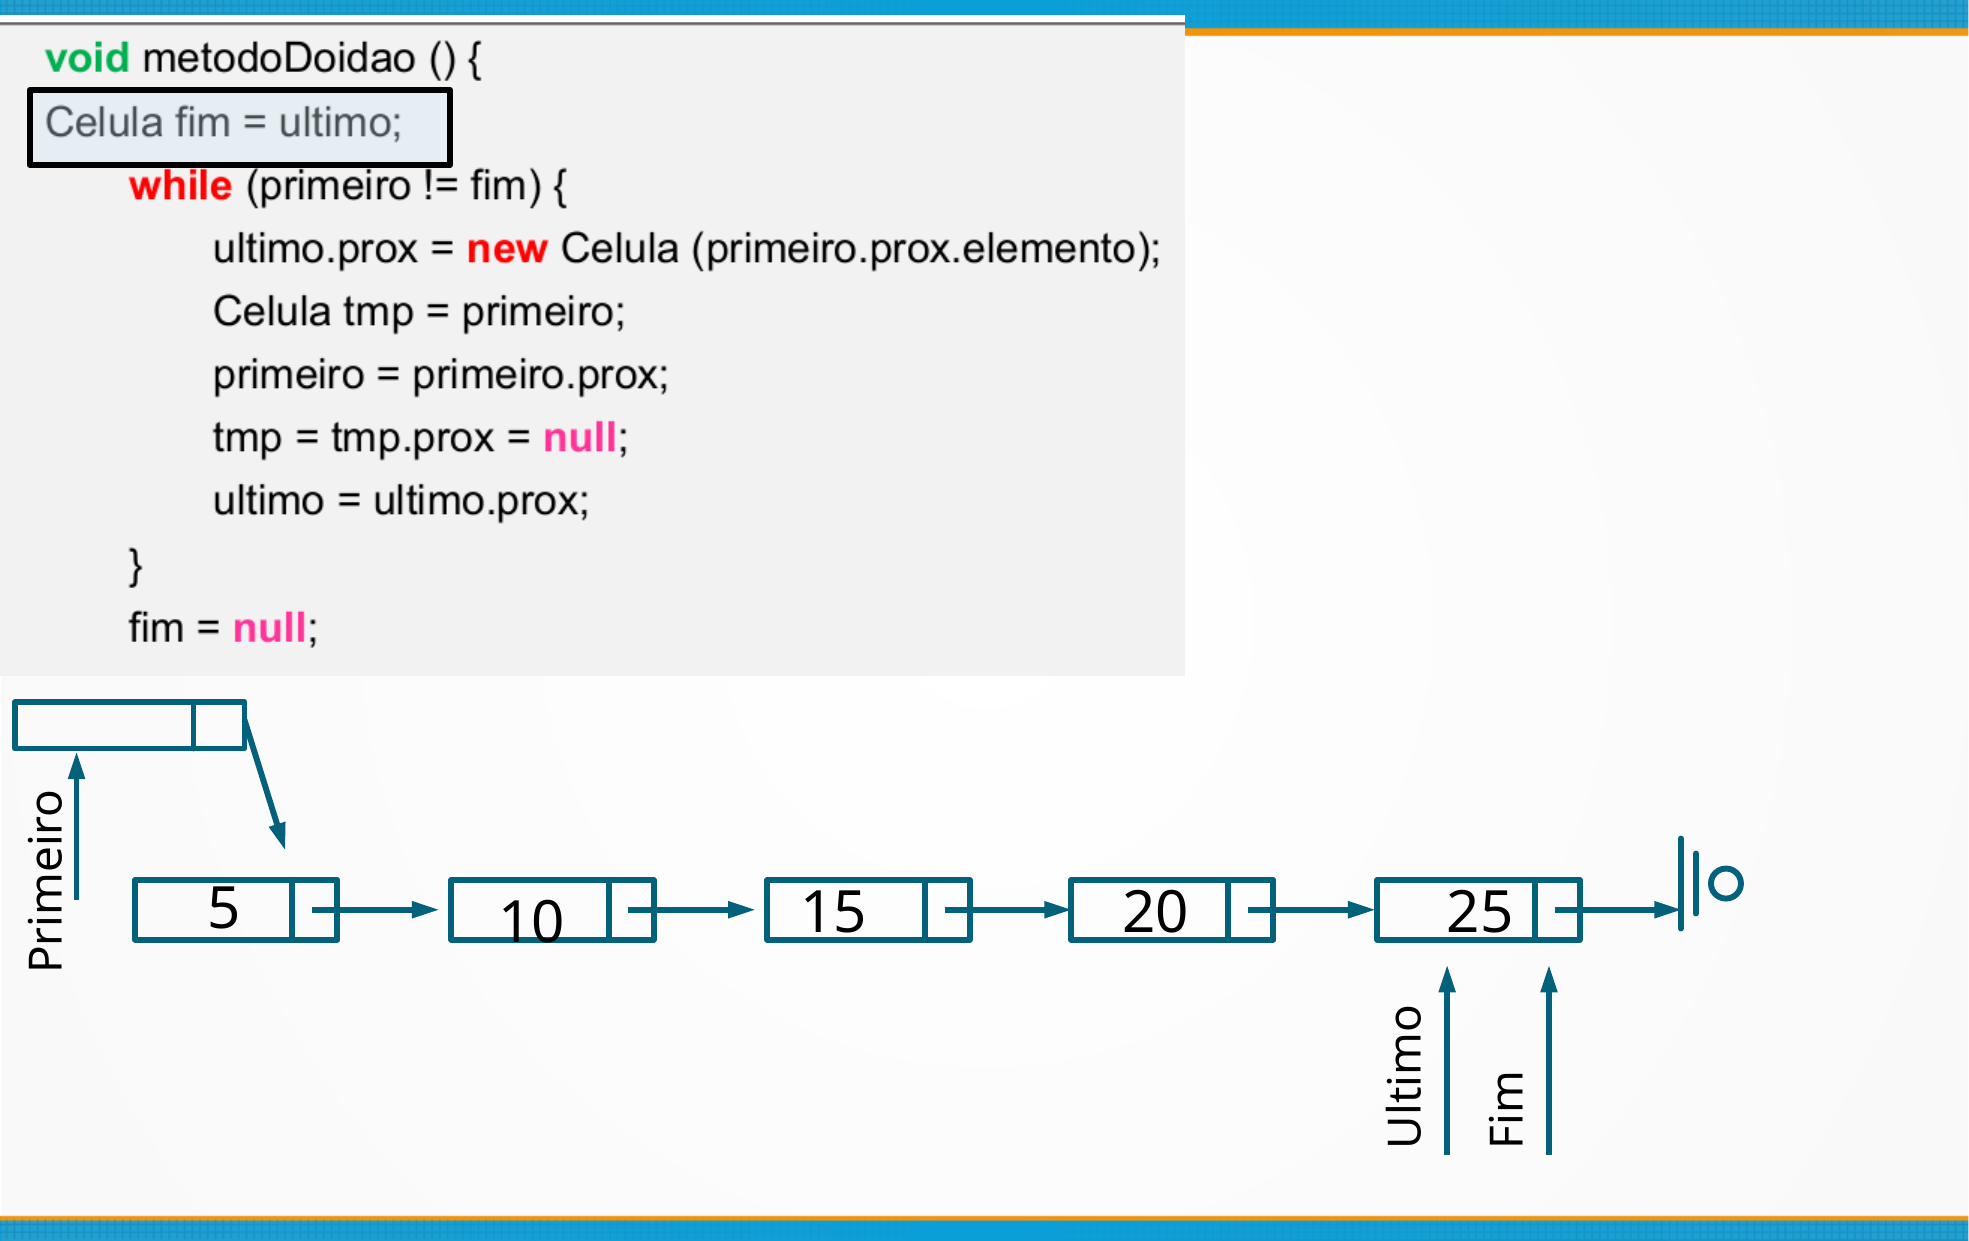

Primeiro
5
15
20
25
10
Ultimo
Fim